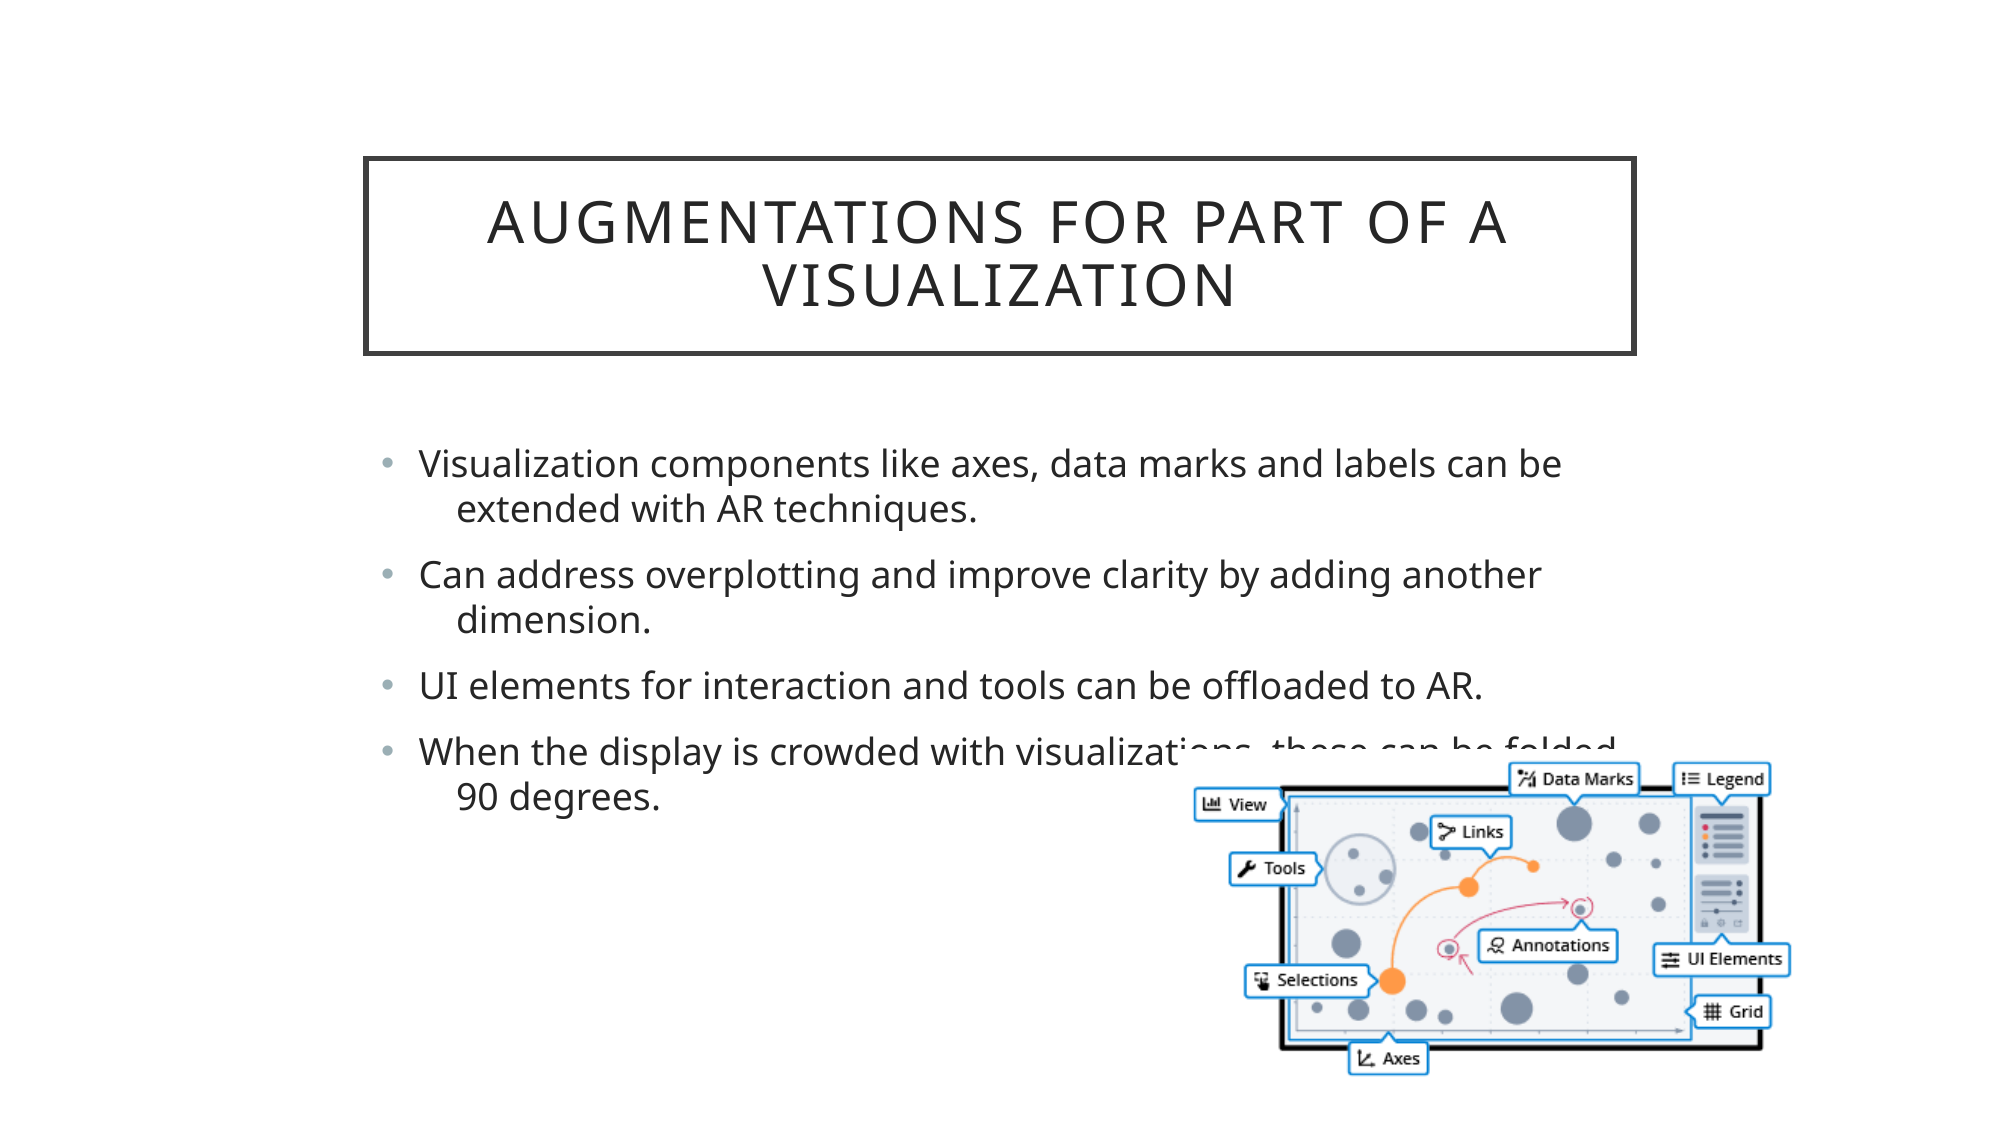

# Augmentations for part of a visualization
Visualization components like axes, data marks and labels can be extended with AR techniques.
Can address overplotting and improve clarity by adding another dimension.
UI elements for interaction and tools can be offloaded to AR.
When the display is crowded with visualizations, these can be folded 90 degrees.